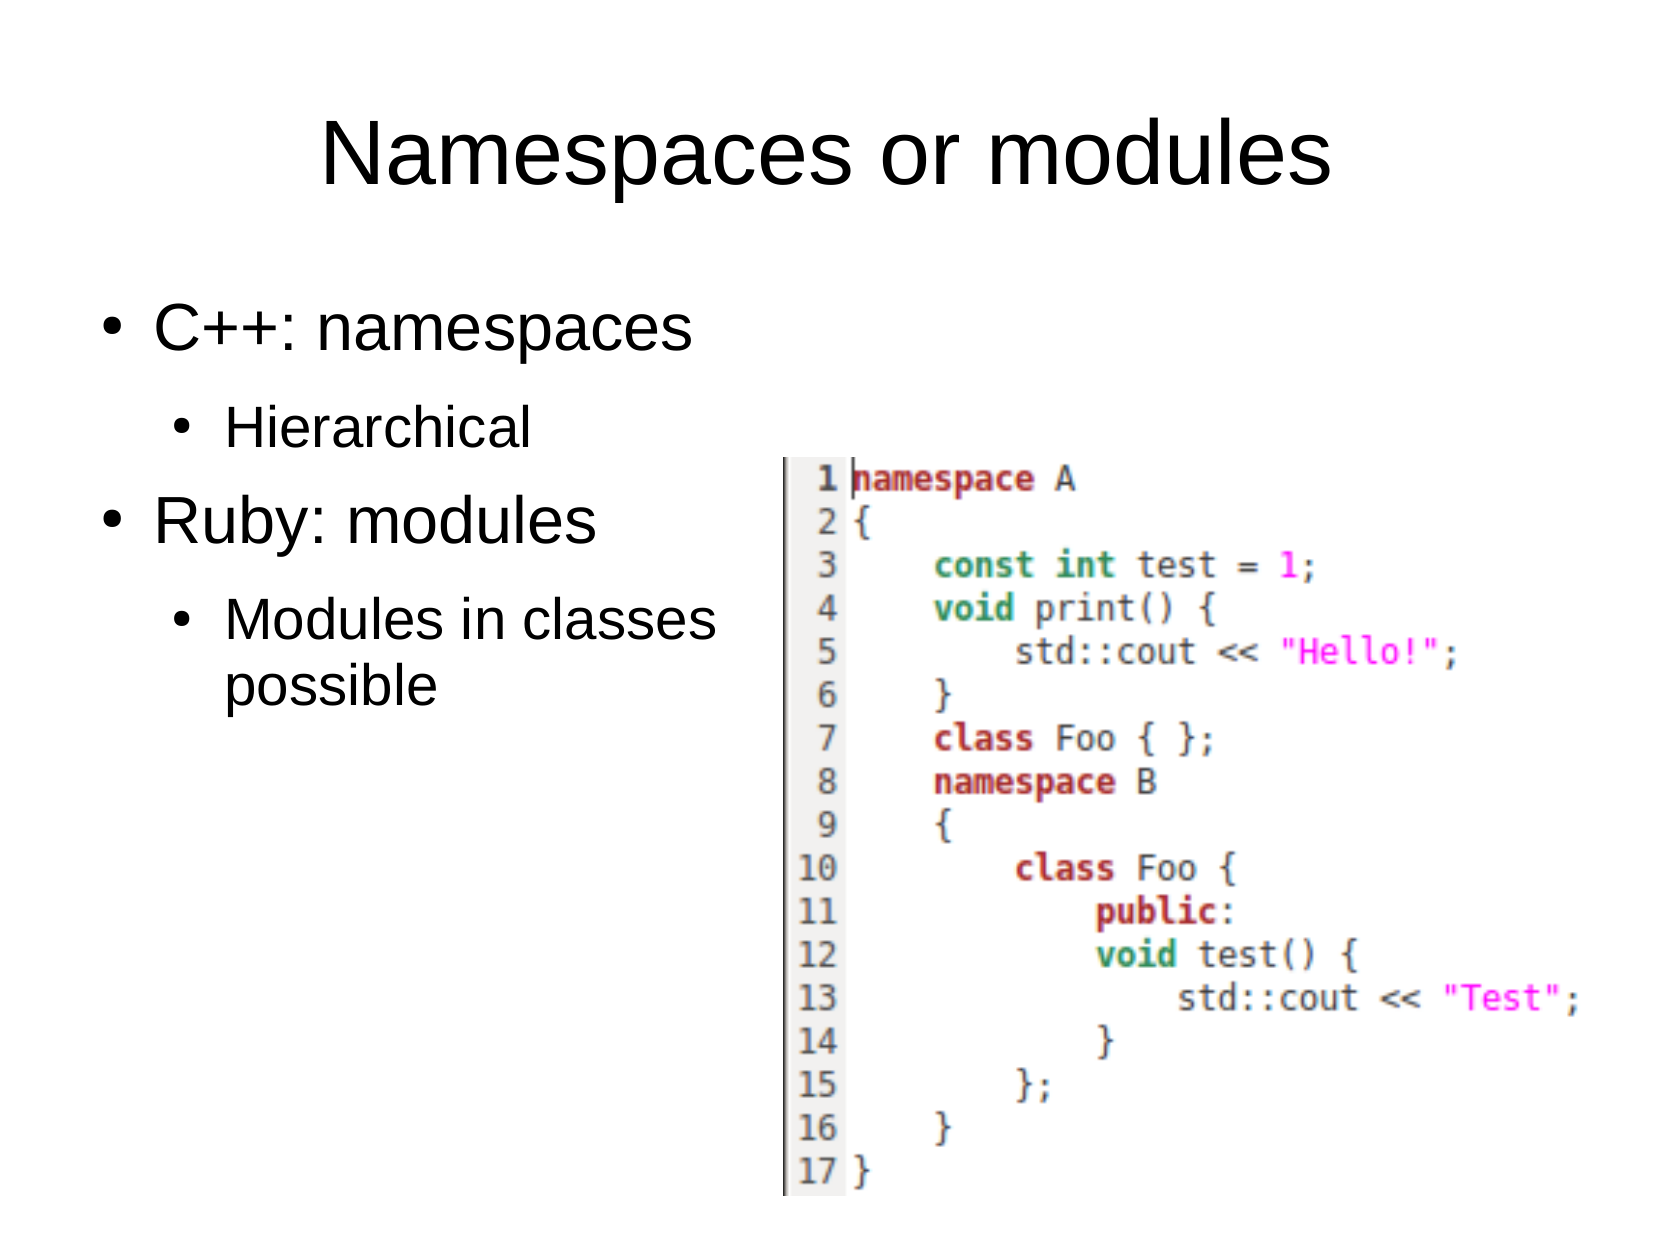

# Namespaces or modules
C++: namespaces
Hierarchical
Ruby: modules
Modules in classes possible